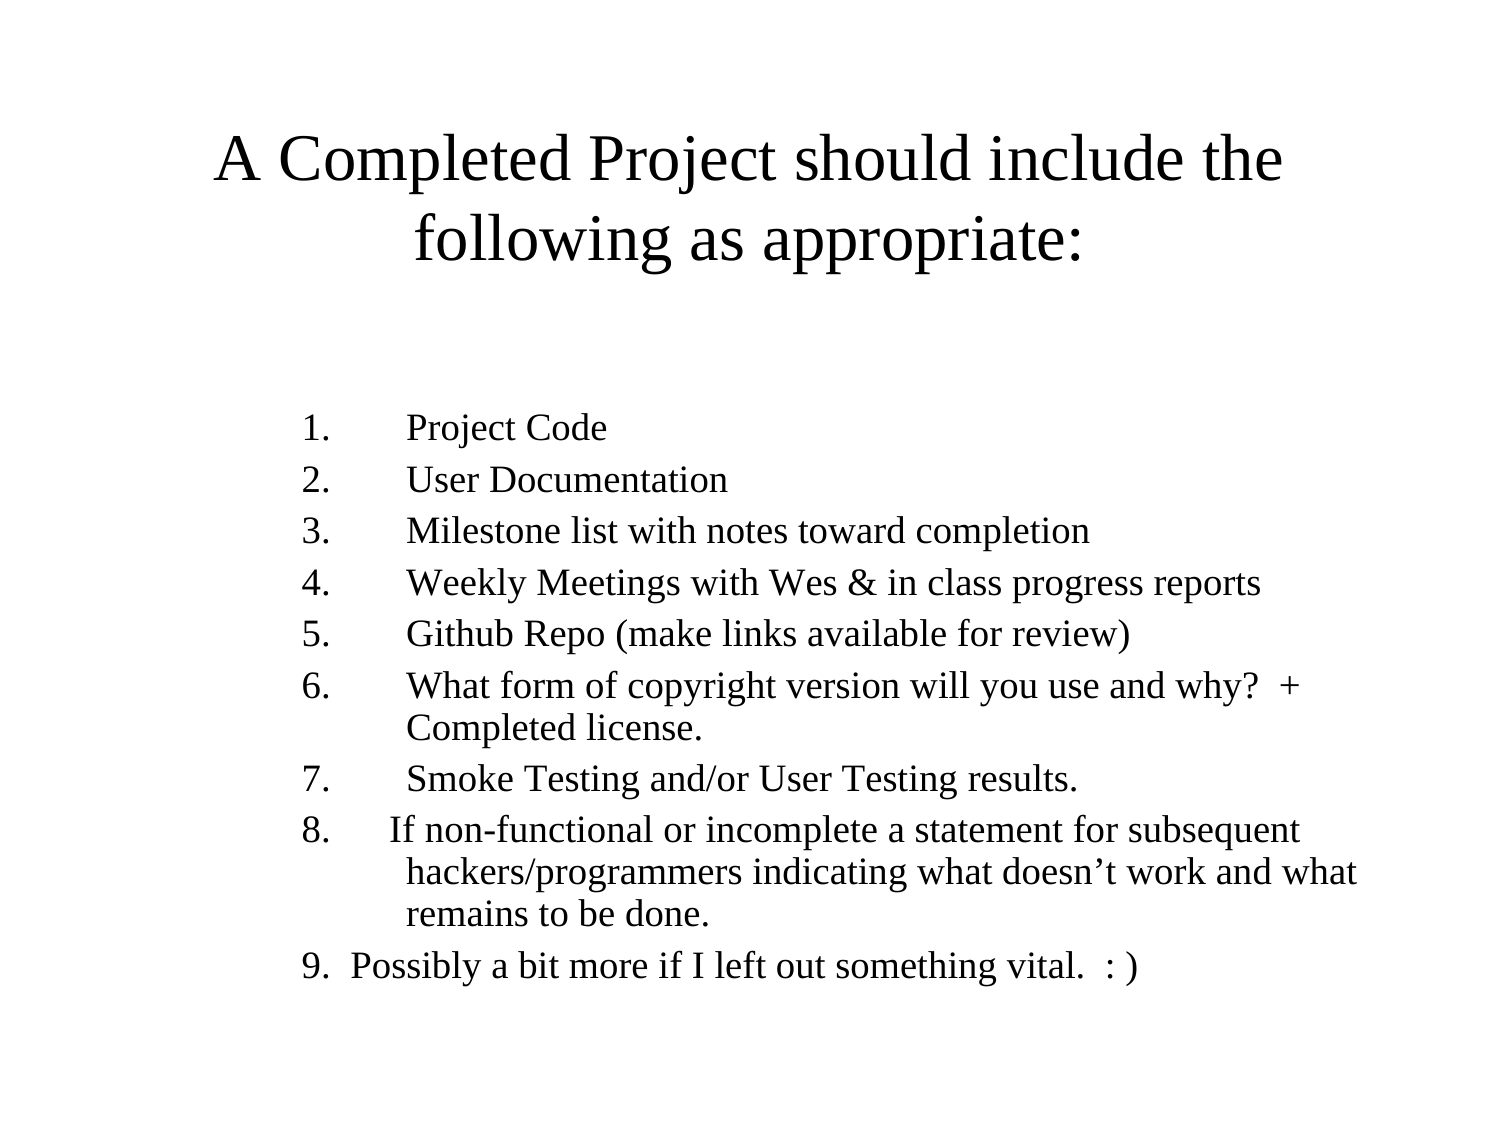

# A Completed Project should include the following as appropriate:
1.	Project Code
2.	User Documentation
3.	Milestone list with notes toward completion
4.	Weekly Meetings with Wes & in class progress reports
5.	Github Repo (make links available for review)
6.	What form of copyright version will you use and why? + 		Completed license.
7.	Smoke Testing and/or User Testing results.
8. If non-functional or incomplete a statement for subsequent 	hackers/programmers indicating what doesn’t work and what 	remains to be done.
9. Possibly a bit more if I left out something vital. : )